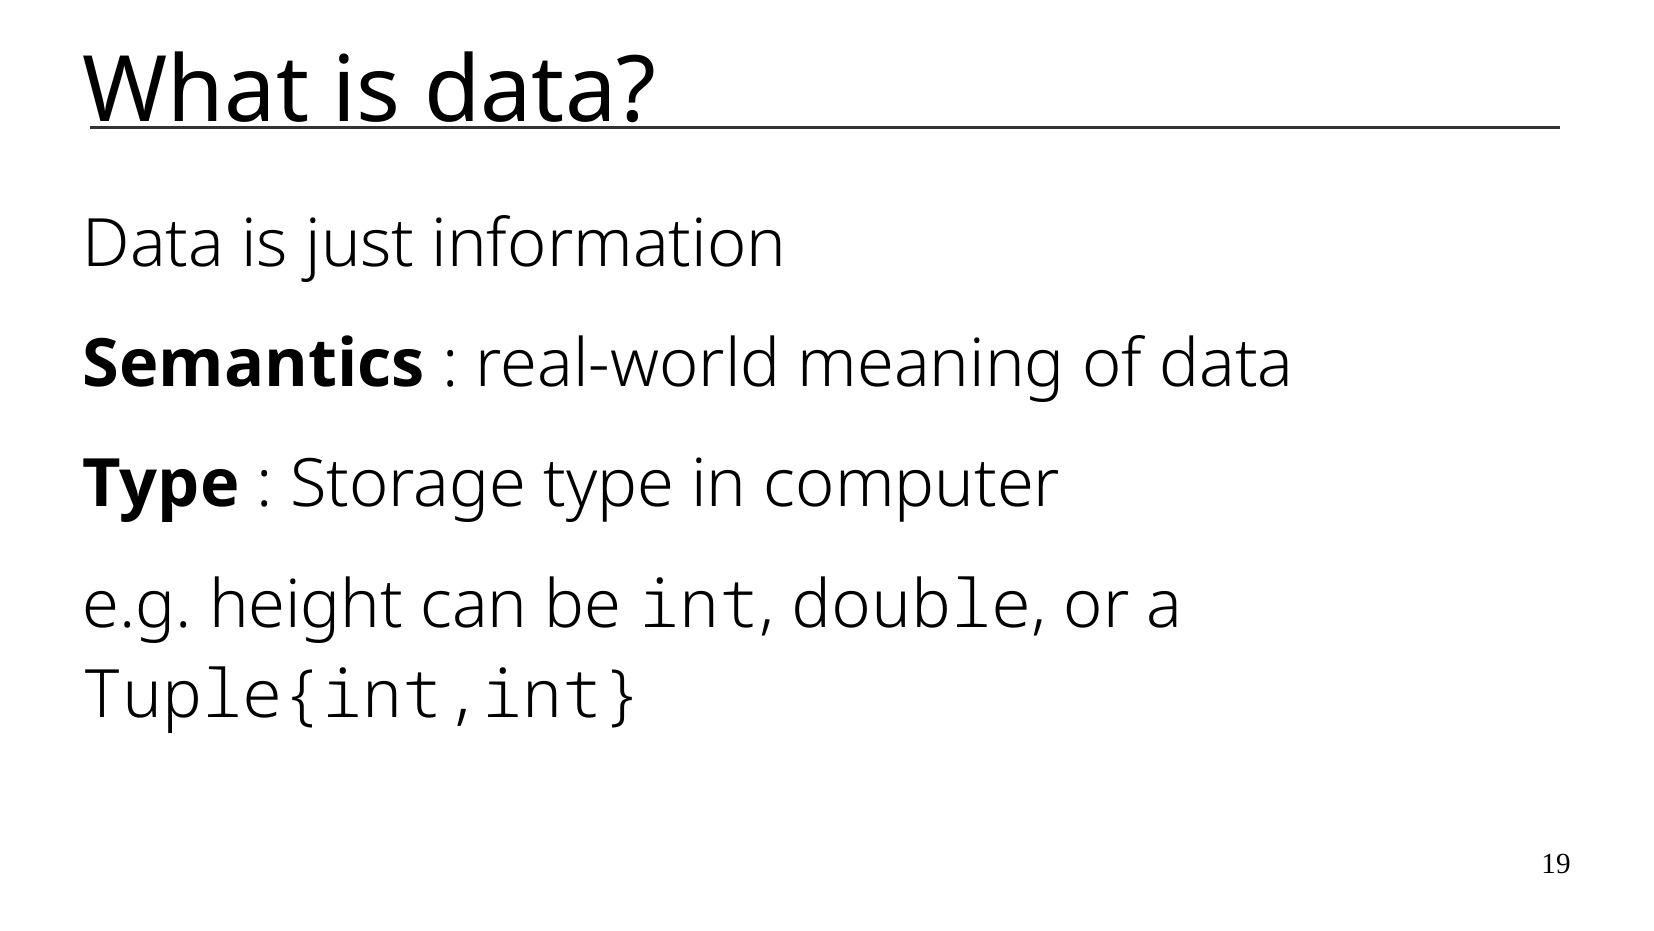

# What is data?
Data is just information
Semantics : real-world meaning of data
Type : Storage type in computer
e.g. height can be int, double, or a Tuple{int,int}
19